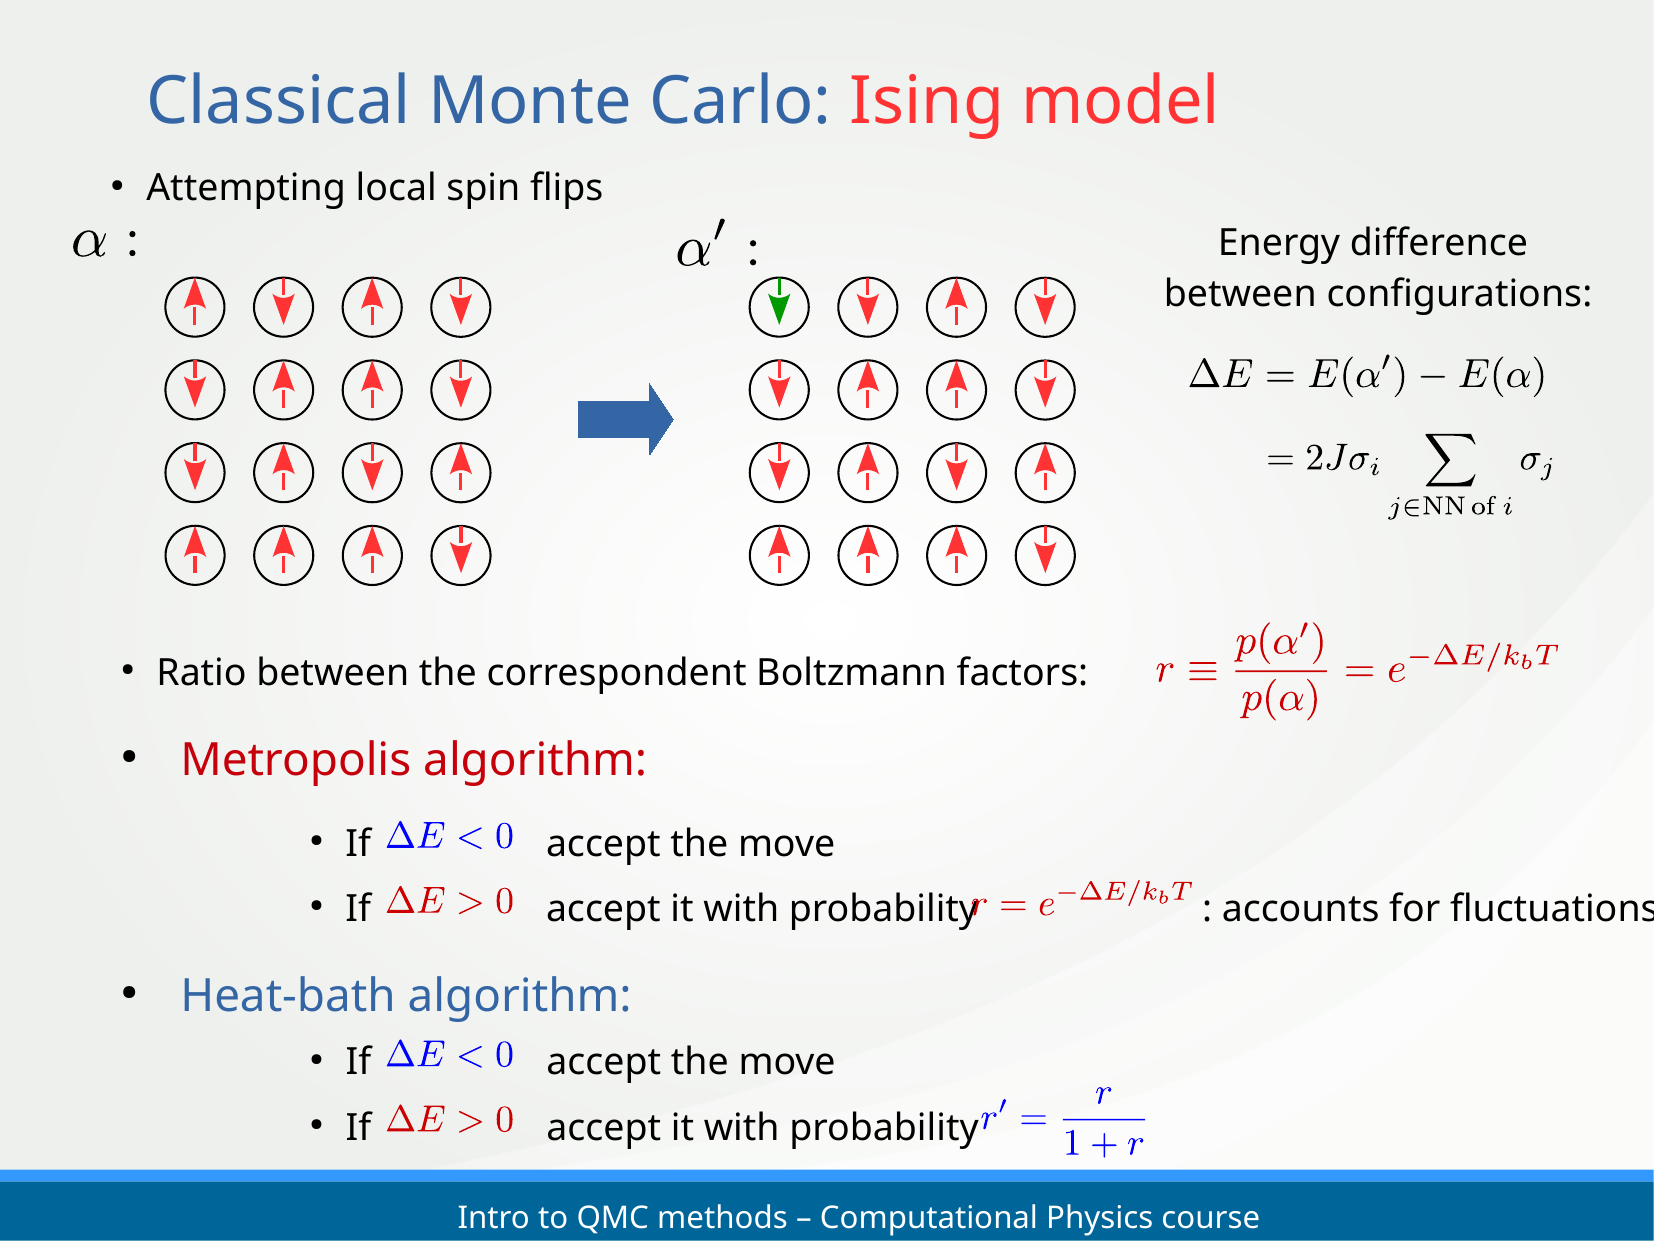

Classical Monte Carlo: Ising model
Attempting local spin flips
Energy difference
between configurations:
Ratio between the correspondent Boltzmann factors:
 Metropolis algorithm:
If accept the move
If accept it with probability
: accounts for fluctuations
 Heat-bath algorithm:
If accept the move
If accept it with probability